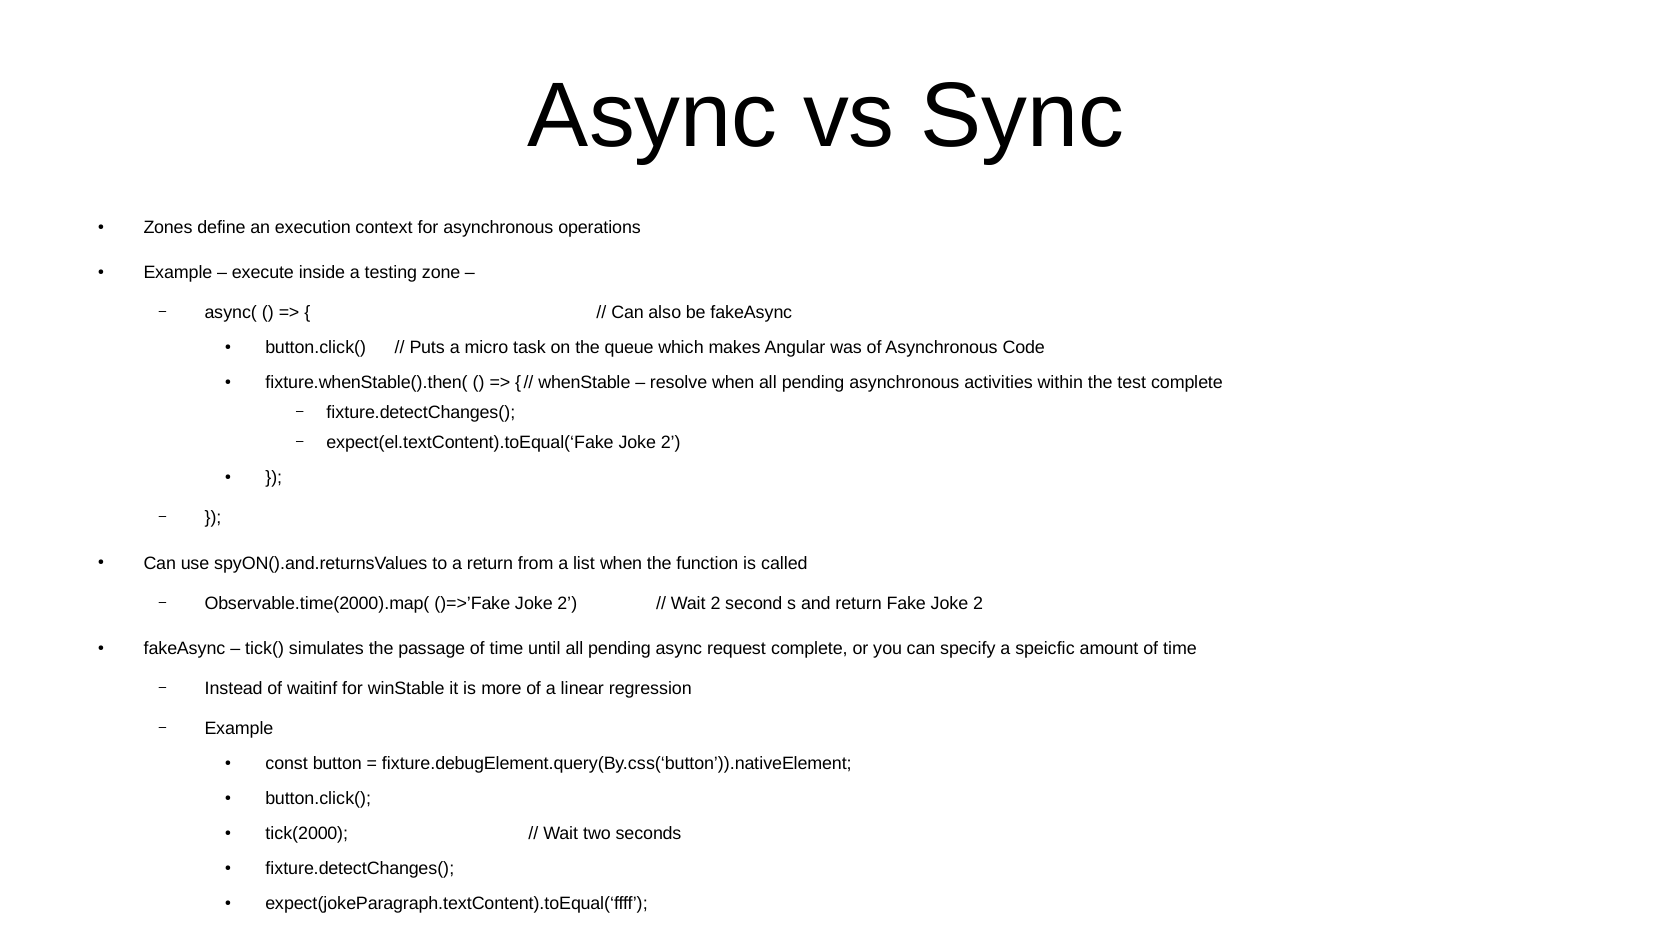

# Async vs Sync
Zones define an execution context for asynchronous operations
Example – execute inside a testing zone –
async( () => {									 	 	 	 	 // Can also be fakeAsync
button.click()		// Puts a micro task on the queue which makes Angular was of Asynchronous Code
fixture.whenStable().then( () => {		// whenStable – resolve when all pending asynchronous activities within the test complete
fixture.detectChanges();
expect(el.textContent).toEqual(‘Fake Joke 2’)
});
});
Can use spyON().and.returnsValues to a return from a list when the function is called
Observable.time(2000).map( ()=>’Fake Joke 2’)				 	// Wait 2 second s and return Fake Joke 2
fakeAsync – tick() simulates the passage of time until all pending async request complete, or you can specify a speicfic amount of time
Instead of waitinf for winStable it is more of a linear regression
Example
const button = fixture.debugElement.query(By.css(‘button’)).nativeElement;
button.click();
tick(2000);					 		 		 // Wait two seconds
fixture.detectChanges();
expect(jokeParagraph.textContent).toEqual(‘ffff’);